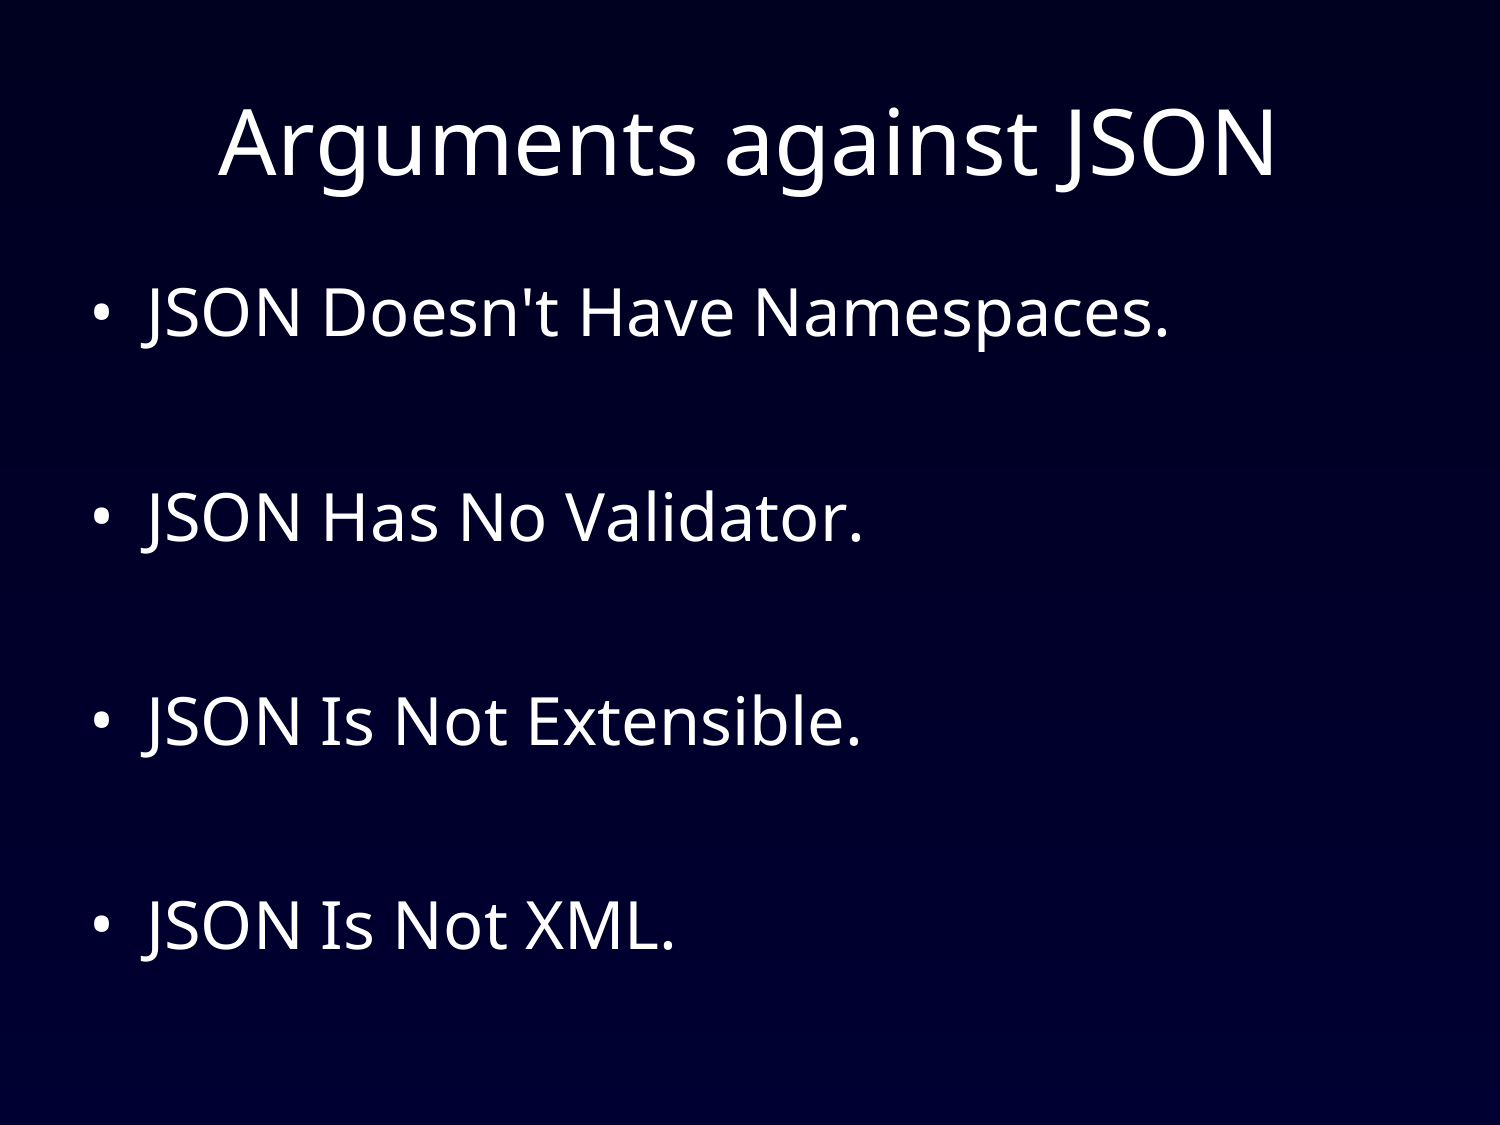

# Arguments against JSON
JSON Doesn't Have Namespaces.
JSON Has No Validator.
JSON Is Not Extensible.
JSON Is Not XML.